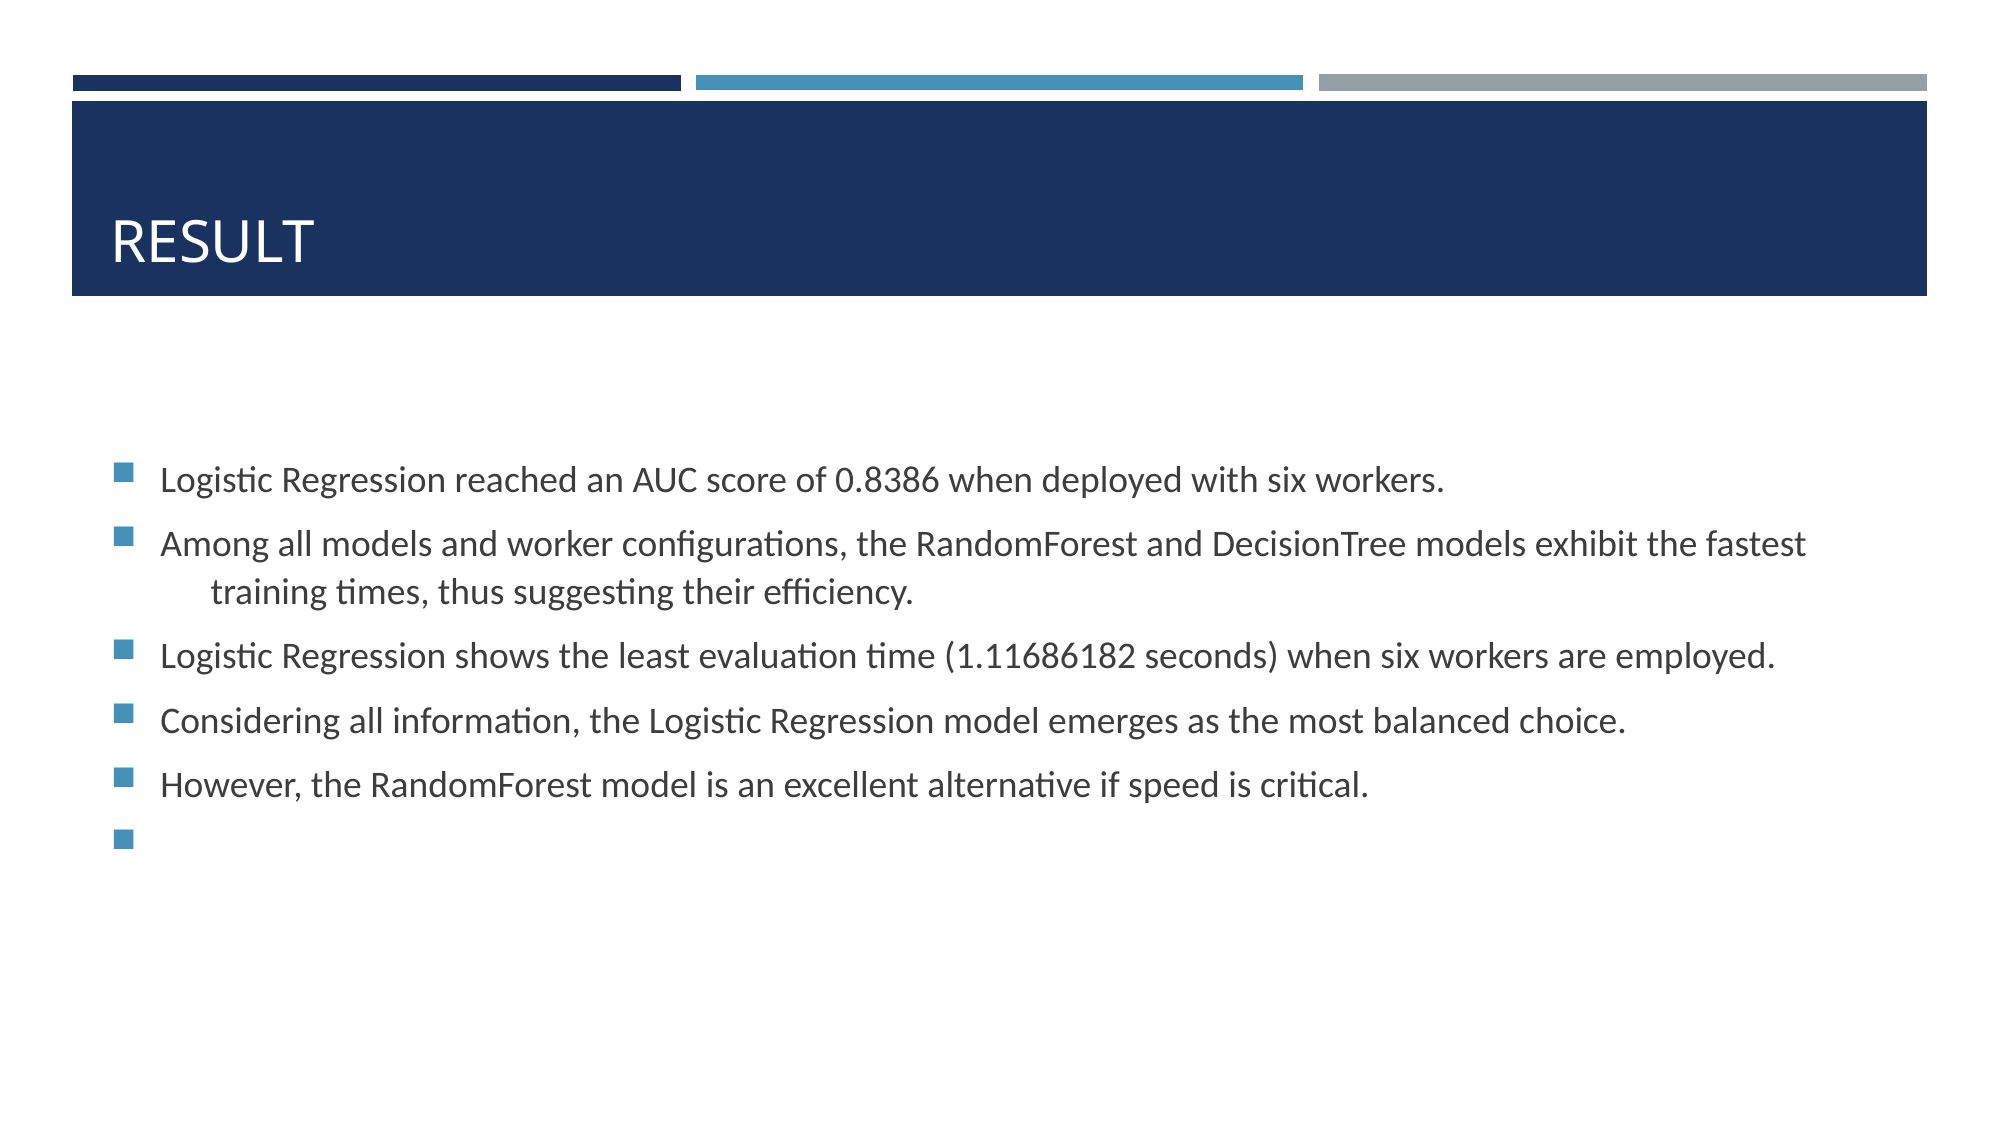

# result
Logistic Regression reached an AUC score of 0.8386 when deployed with six workers.
Among all models and worker configurations, the RandomForest and DecisionTree models exhibit the fastest training times, thus suggesting their efficiency.
Logistic Regression shows the least evaluation time (1.11686182 seconds) when six workers are employed.
Considering all information, the Logistic Regression model emerges as the most balanced choice.
However, the RandomForest model is an excellent alternative if speed is critical.